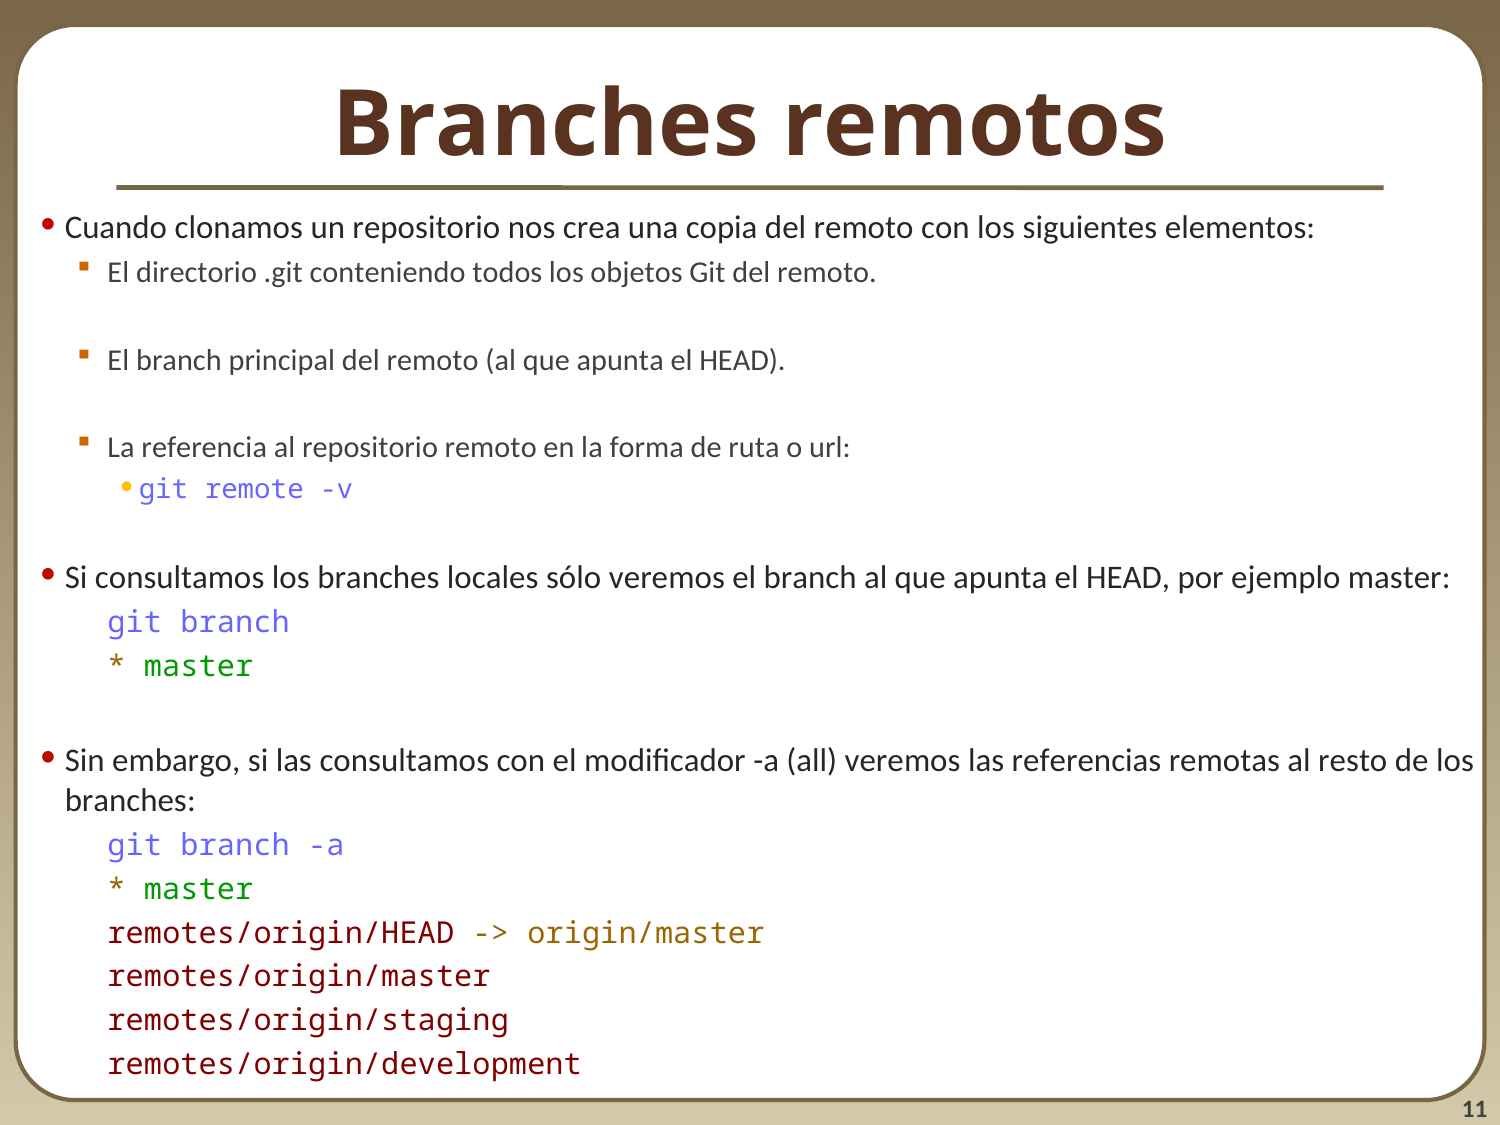

# Branches remotos
Cuando clonamos un repositorio nos crea una copia del remoto con los siguientes elementos:
El directorio .git conteniendo todos los objetos Git del remoto.
El branch principal del remoto (al que apunta el HEAD).
La referencia al repositorio remoto en la forma de ruta o url:
git remote -v
Si consultamos los branches locales sólo veremos el branch al que apunta el HEAD, por ejemplo master:
git branch
* master
Sin embargo, si las consultamos con el modificador -a (all) veremos las referencias remotas al resto de los branches:
git branch -a
* master
remotes/origin/HEAD -> origin/master
remotes/origin/master
remotes/origin/staging
remotes/origin/development